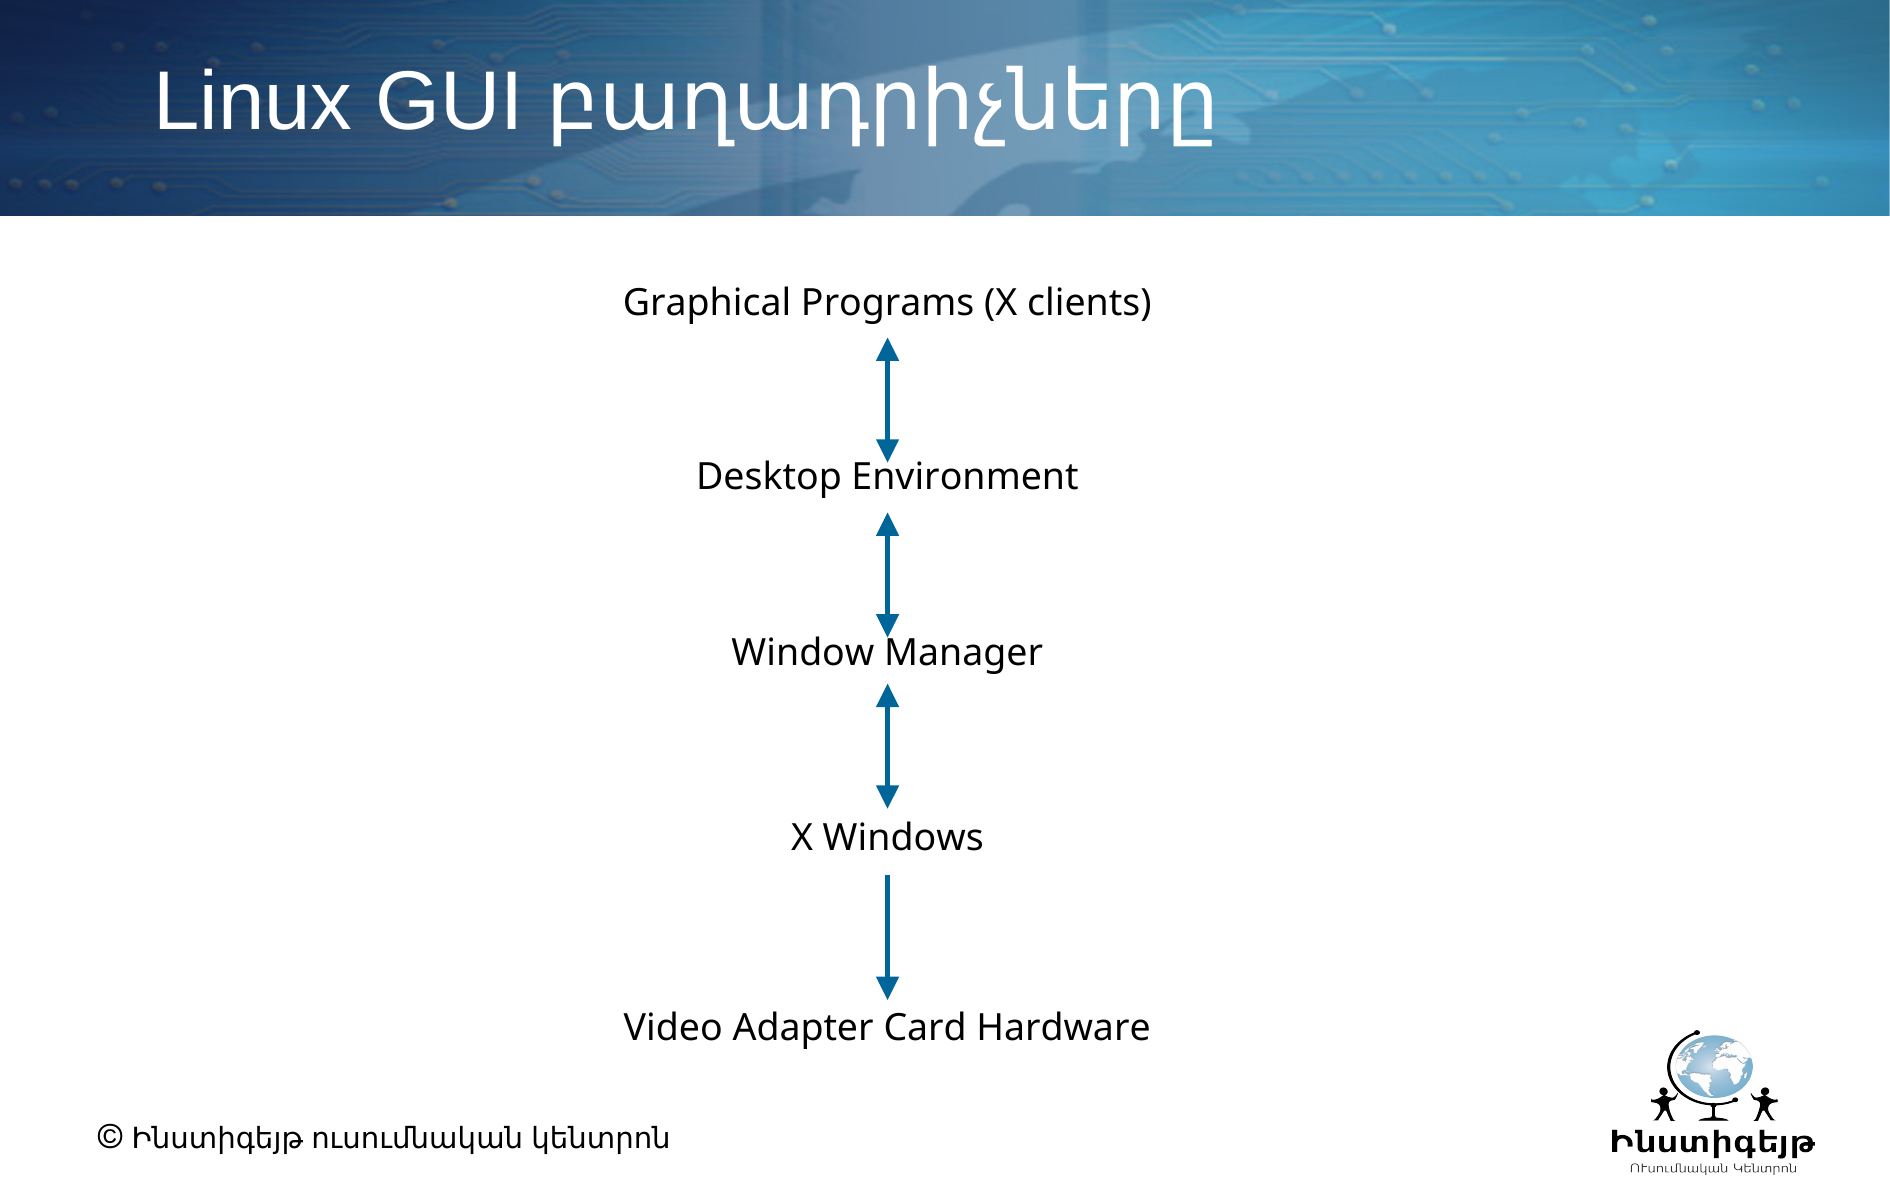

Linux GUI բաղադրիչները
Graphical Programs (X clients)
Desktop Environment
Window Manager
X Windows
Video Adapter Card Hardware